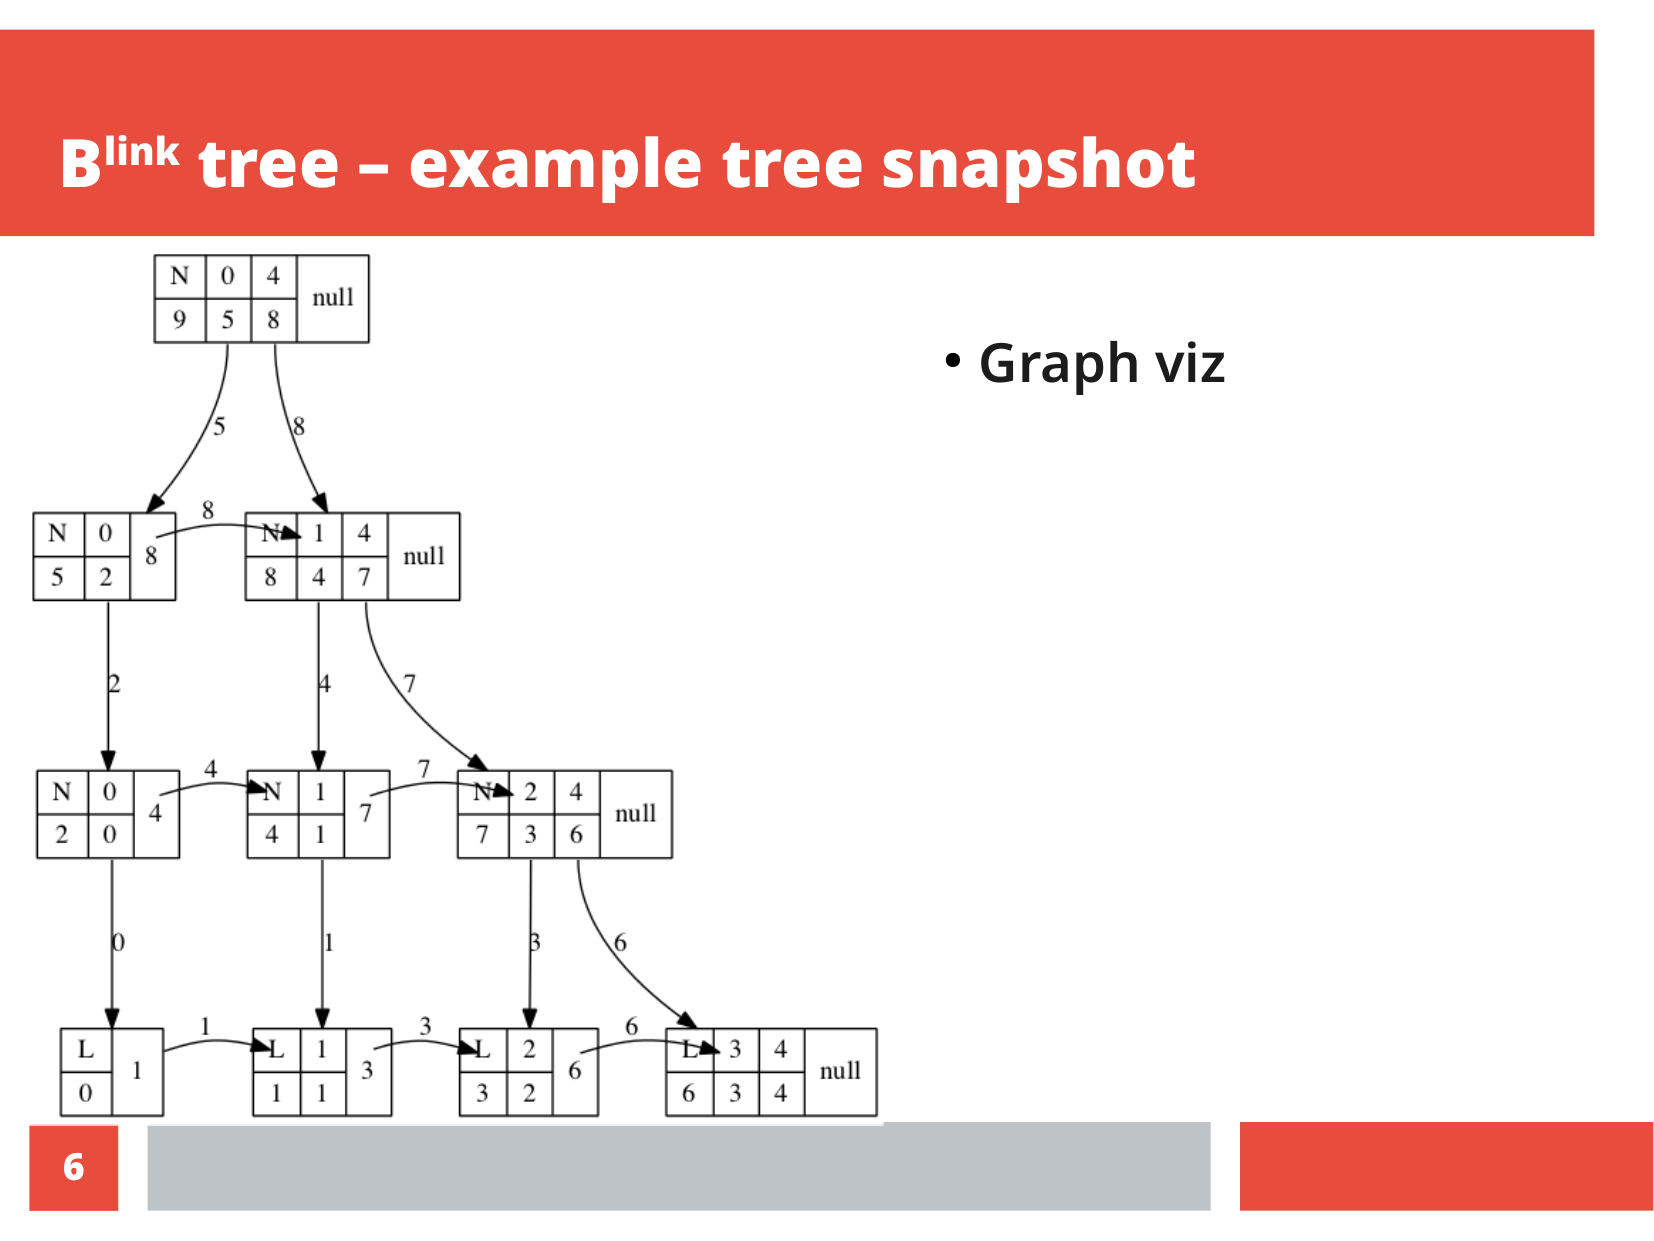

# Blink tree – example tree snapshot
Graph viz
6